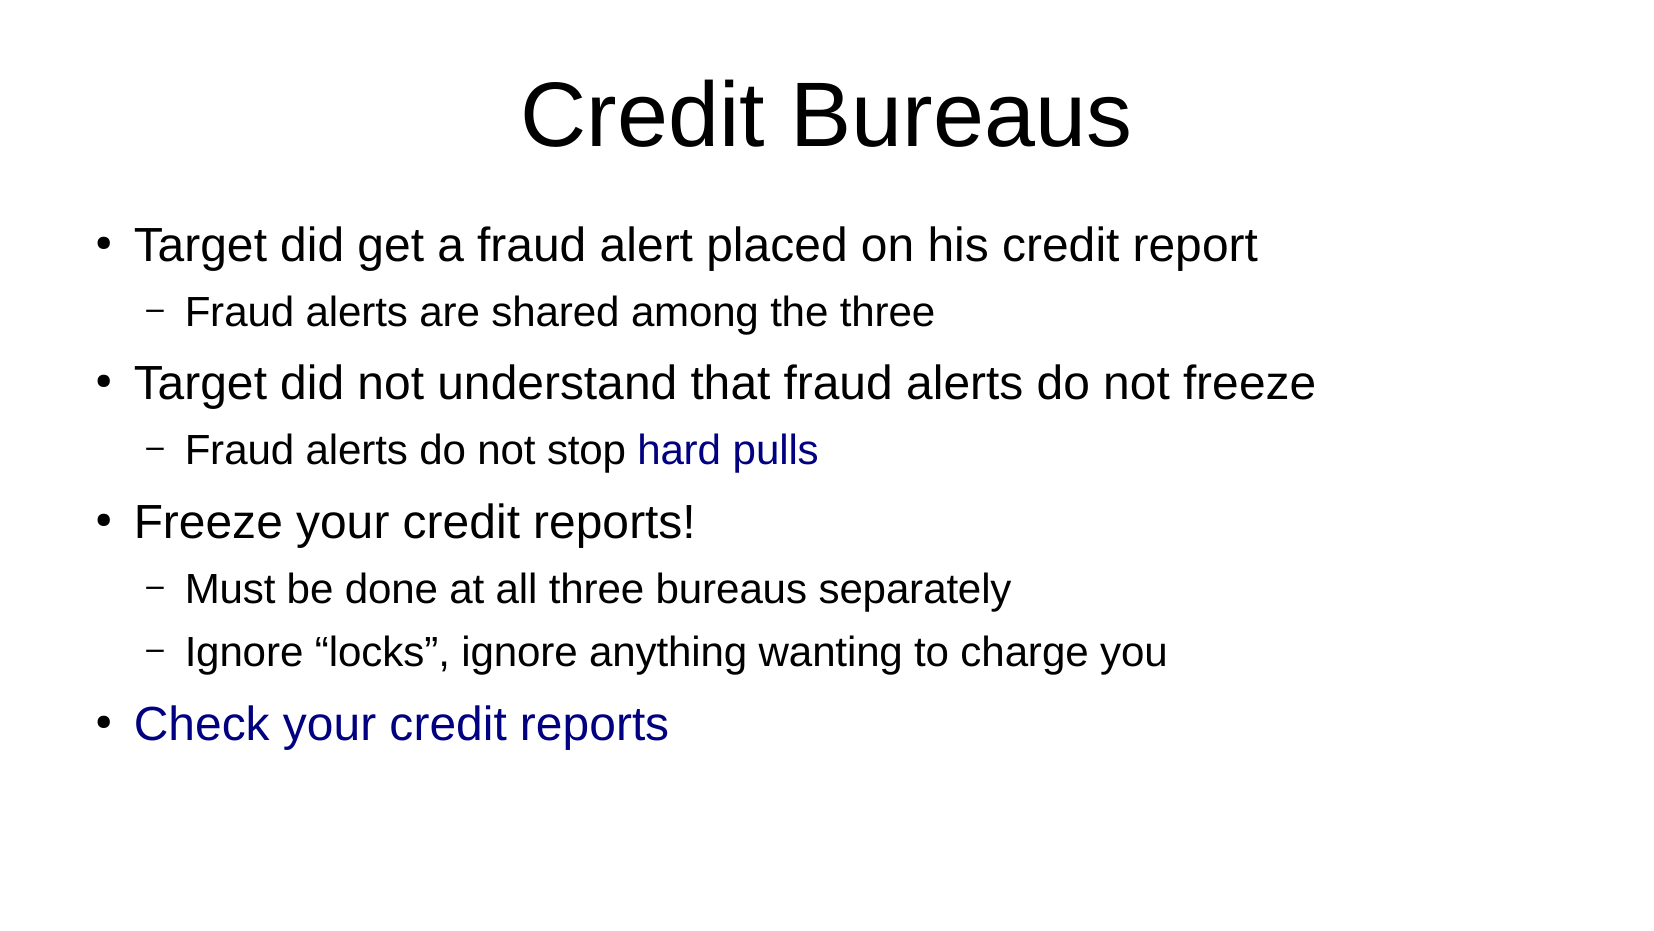

# Credit Bureaus
Target did get a fraud alert placed on his credit report
Fraud alerts are shared among the three
Target did not understand that fraud alerts do not freeze
Fraud alerts do not stop hard pulls
Freeze your credit reports!
Must be done at all three bureaus separately
Ignore “locks”, ignore anything wanting to charge you
Check your credit reports